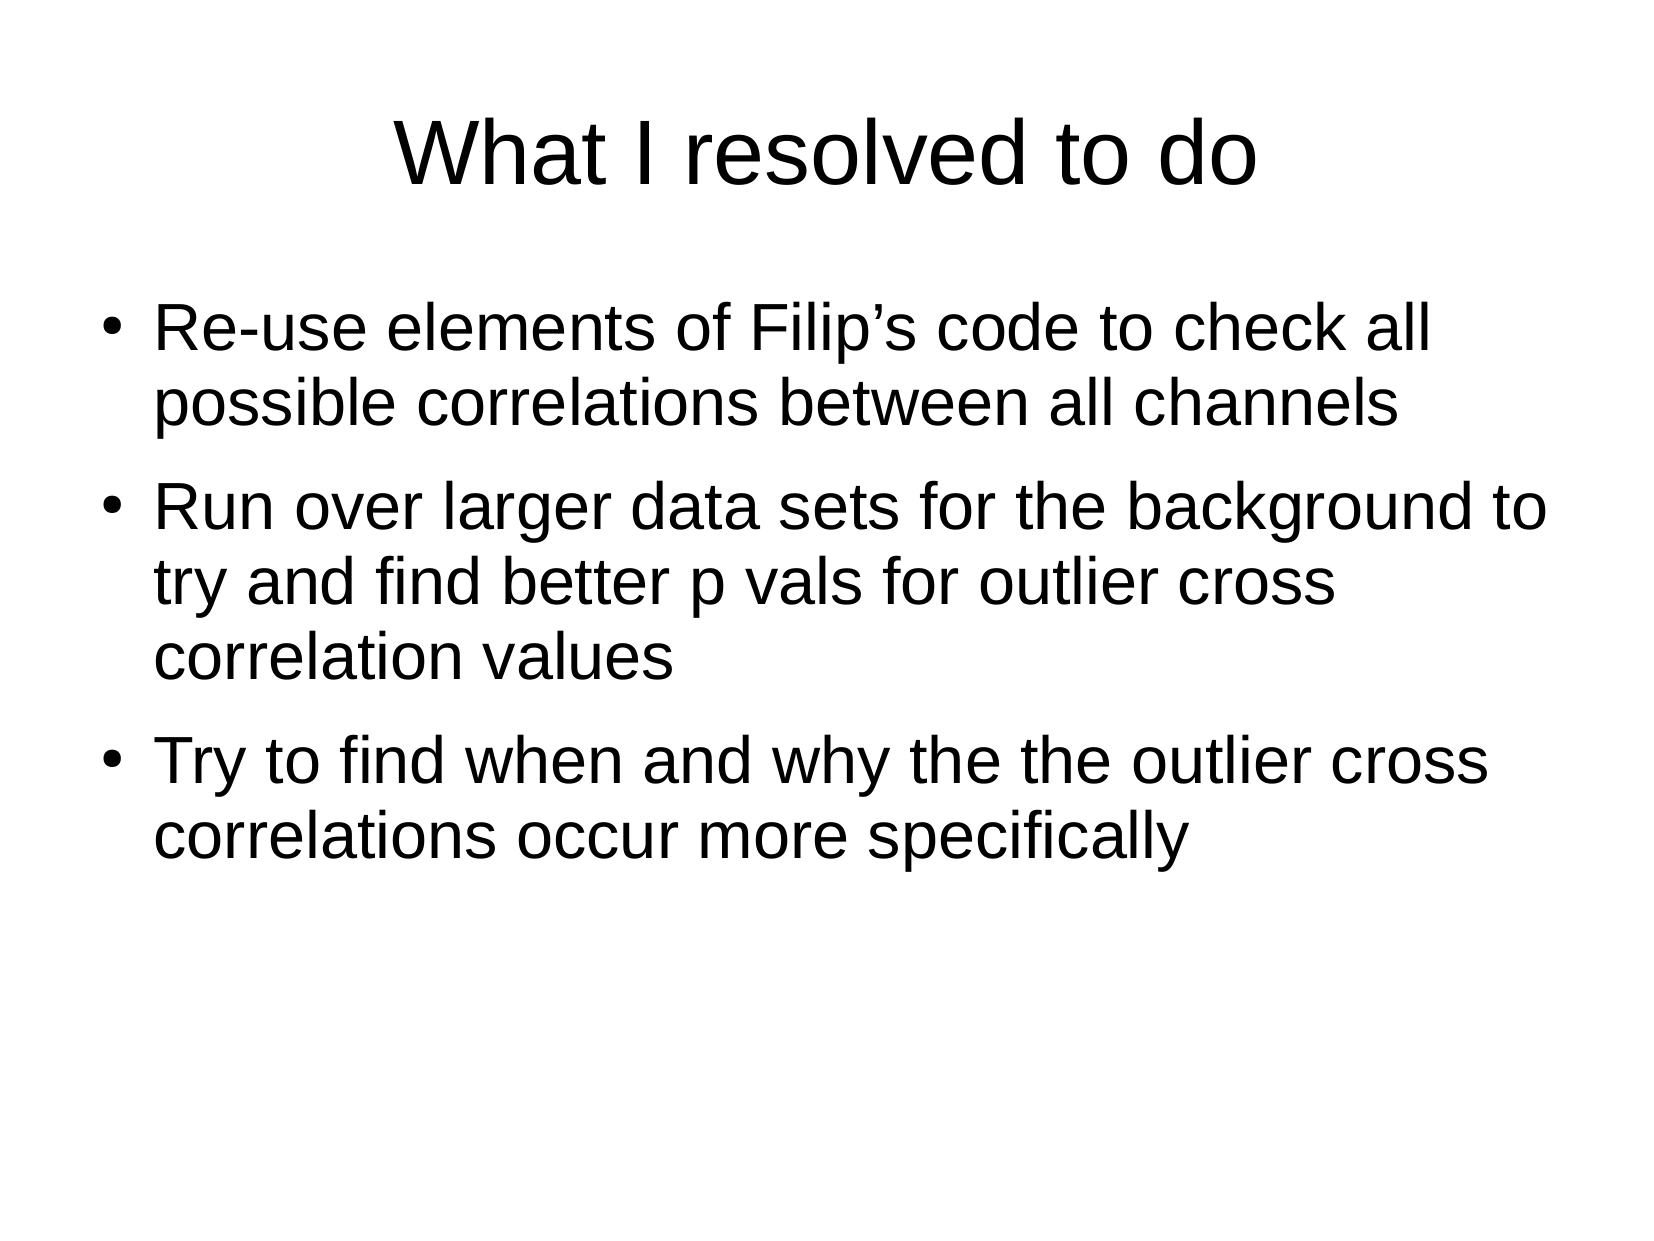

# What I resolved to do
Re-use elements of Filip’s code to check all possible correlations between all channels
Run over larger data sets for the background to try and find better p vals for outlier cross correlation values
Try to find when and why the the outlier cross correlations occur more specifically